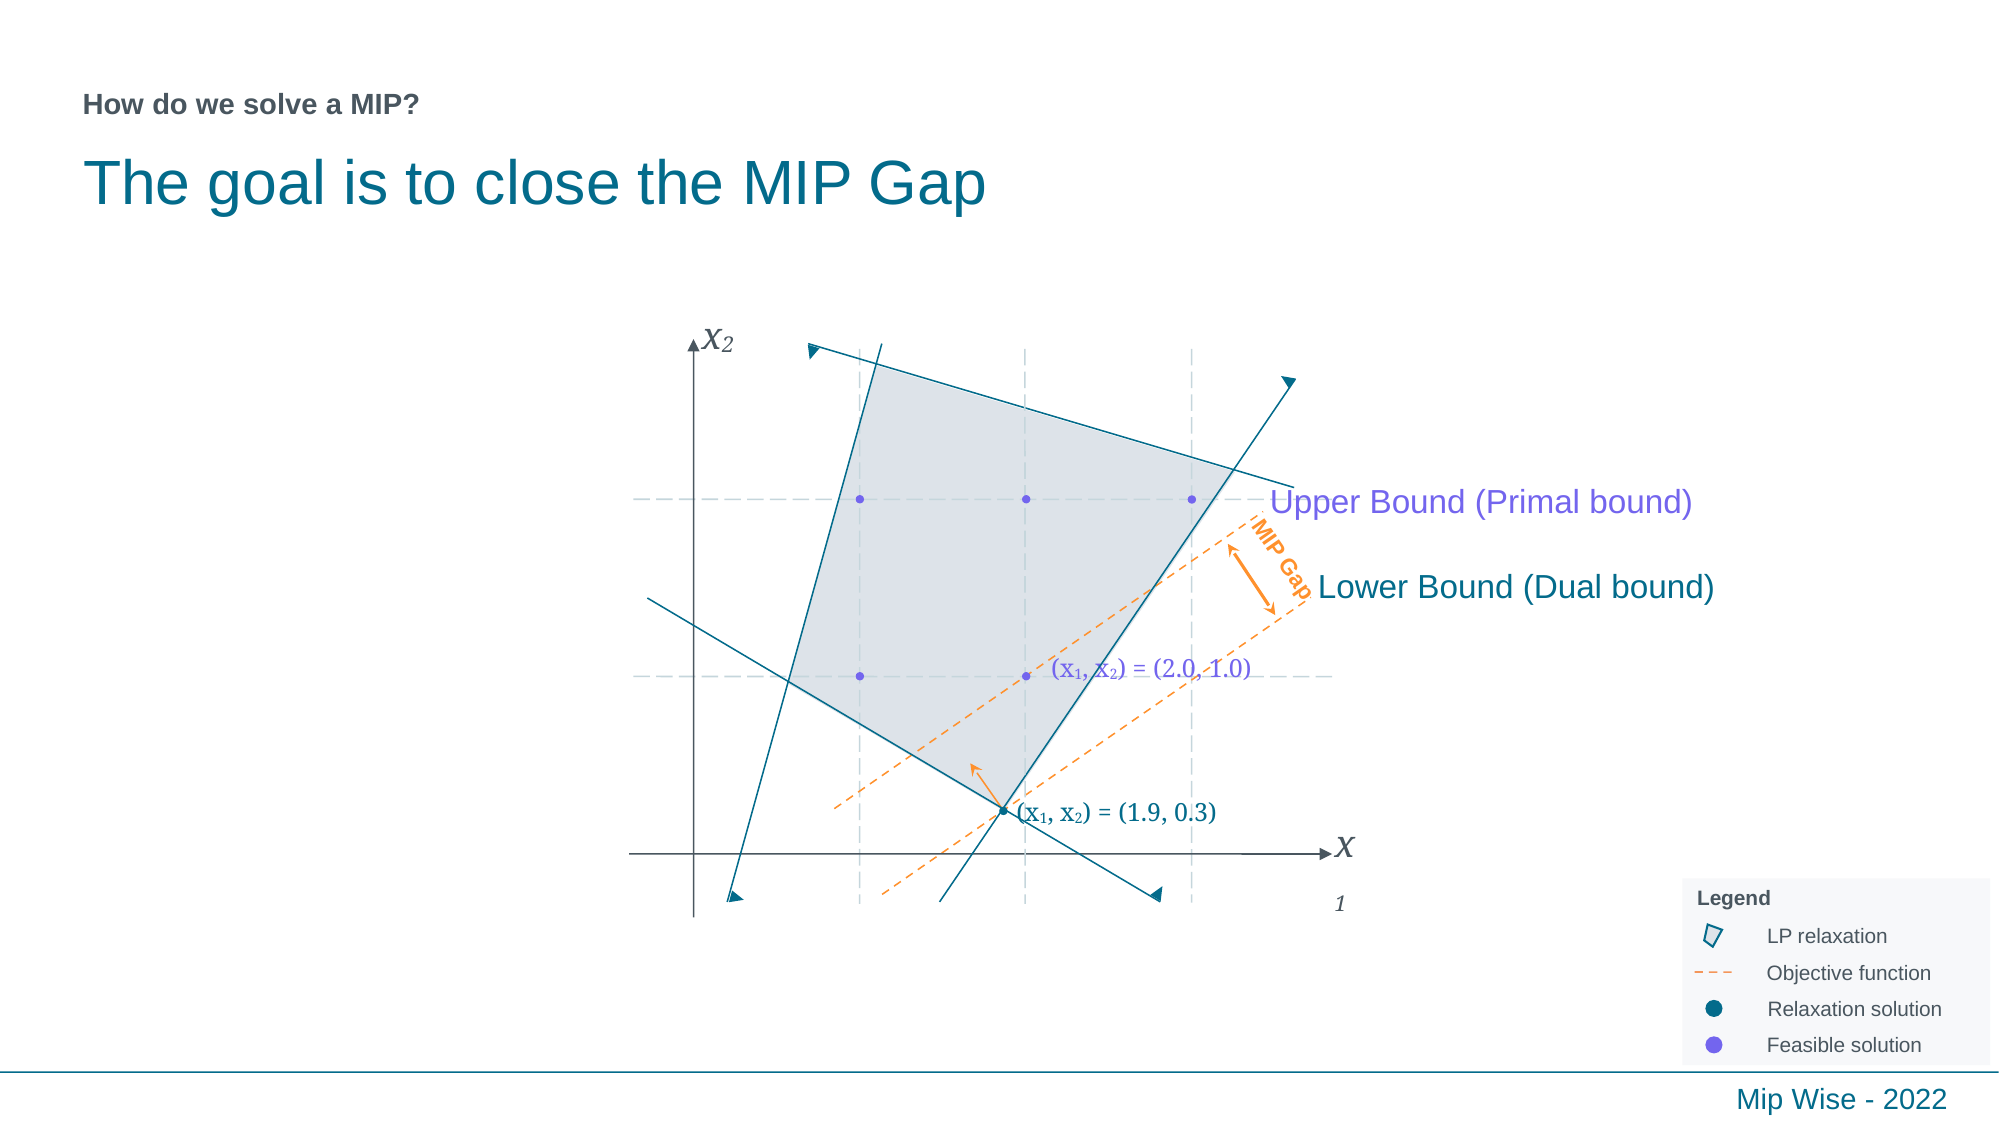

How do we solve a MIP?
# The goal is to close the MIP Gap
x2
Upper Bound (Primal bound)
MIP Gap
Lower Bound (Dual bound)
(x1, x2) = (2.0, 1.0)
(x1, x2) = (1.9, 0.3)
x1
Legend
LP relaxation
Objective function
Relaxation solution
Feasible solution
Mip Wise - 2022